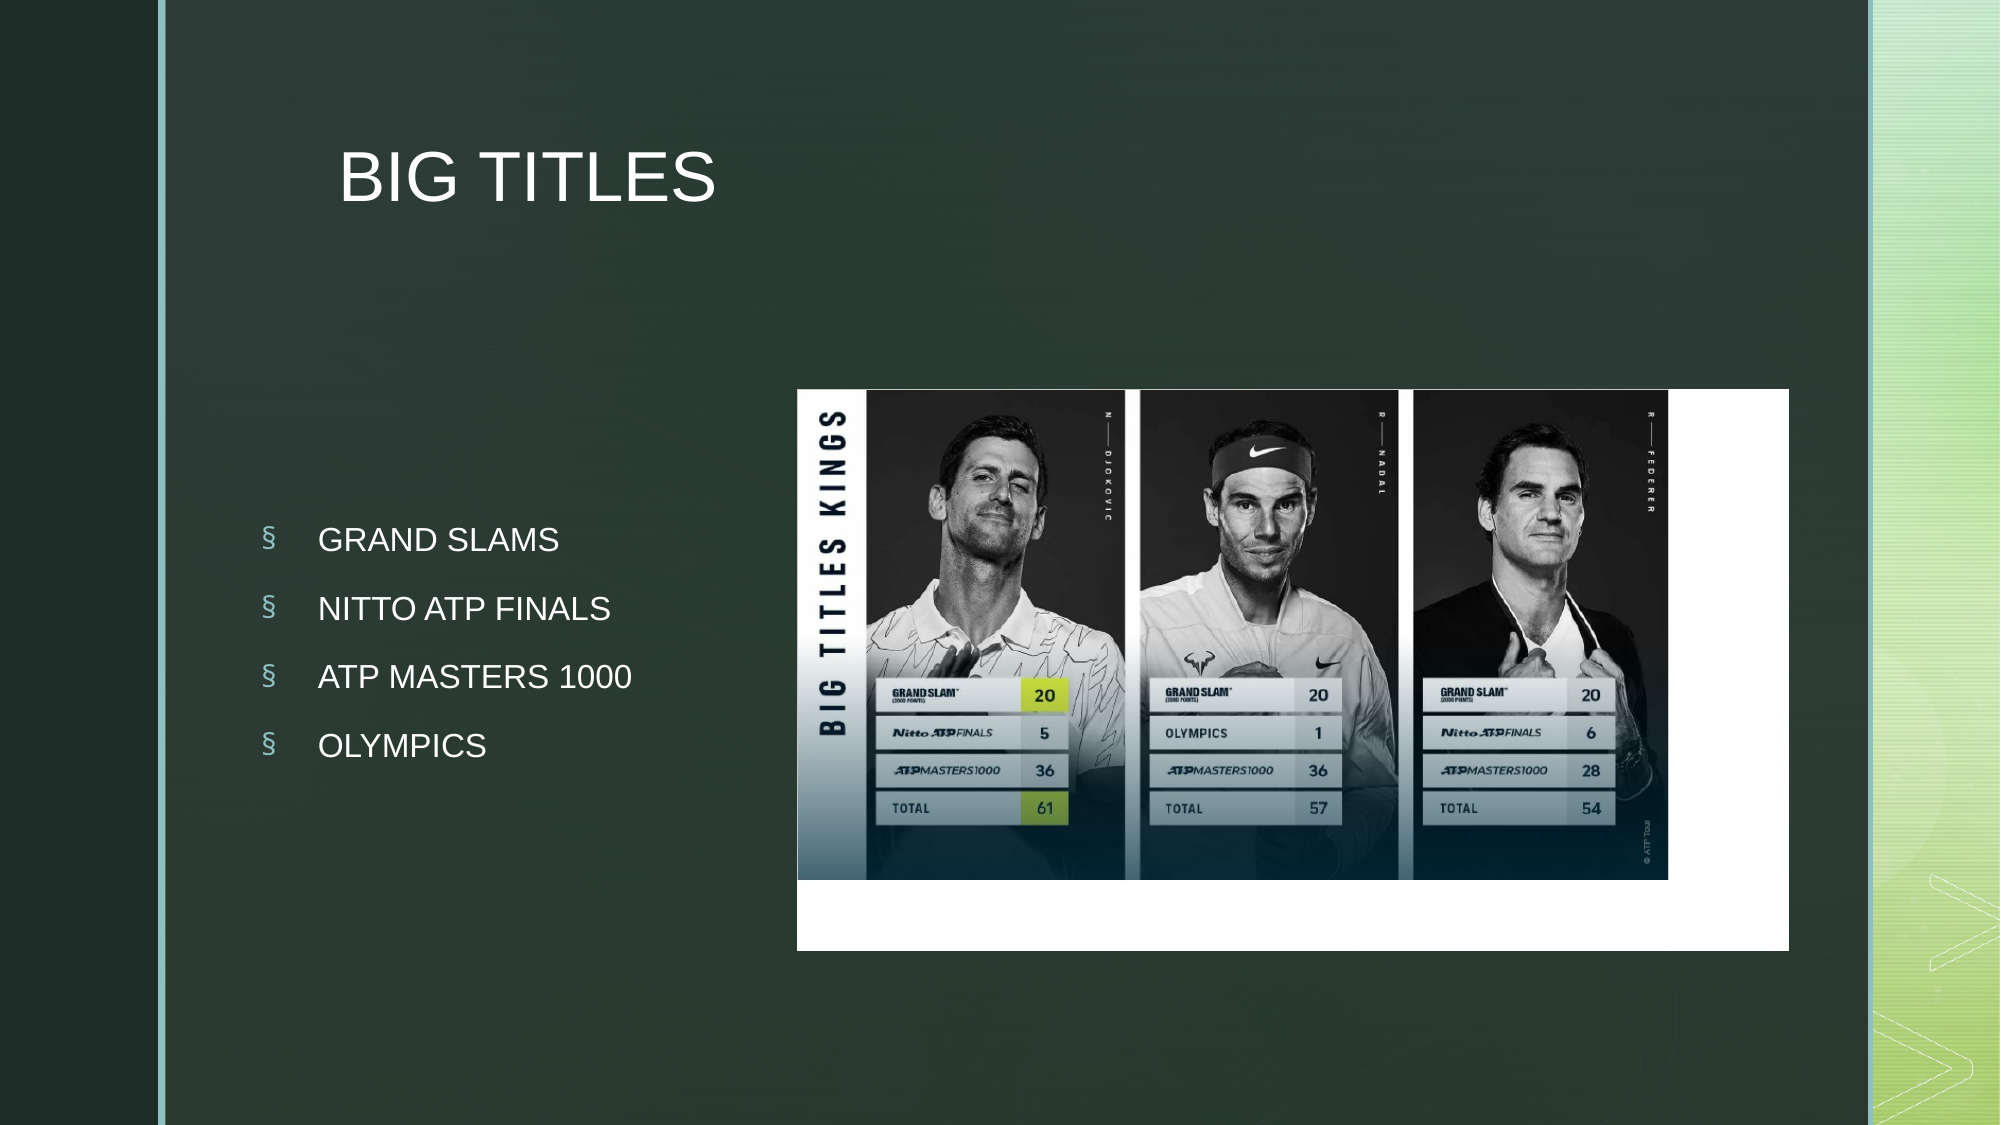

# BIG TITLES
GRAND SLAMS
NITTO ATP FINALS
ATP MASTERS 1000
OLYMPICS